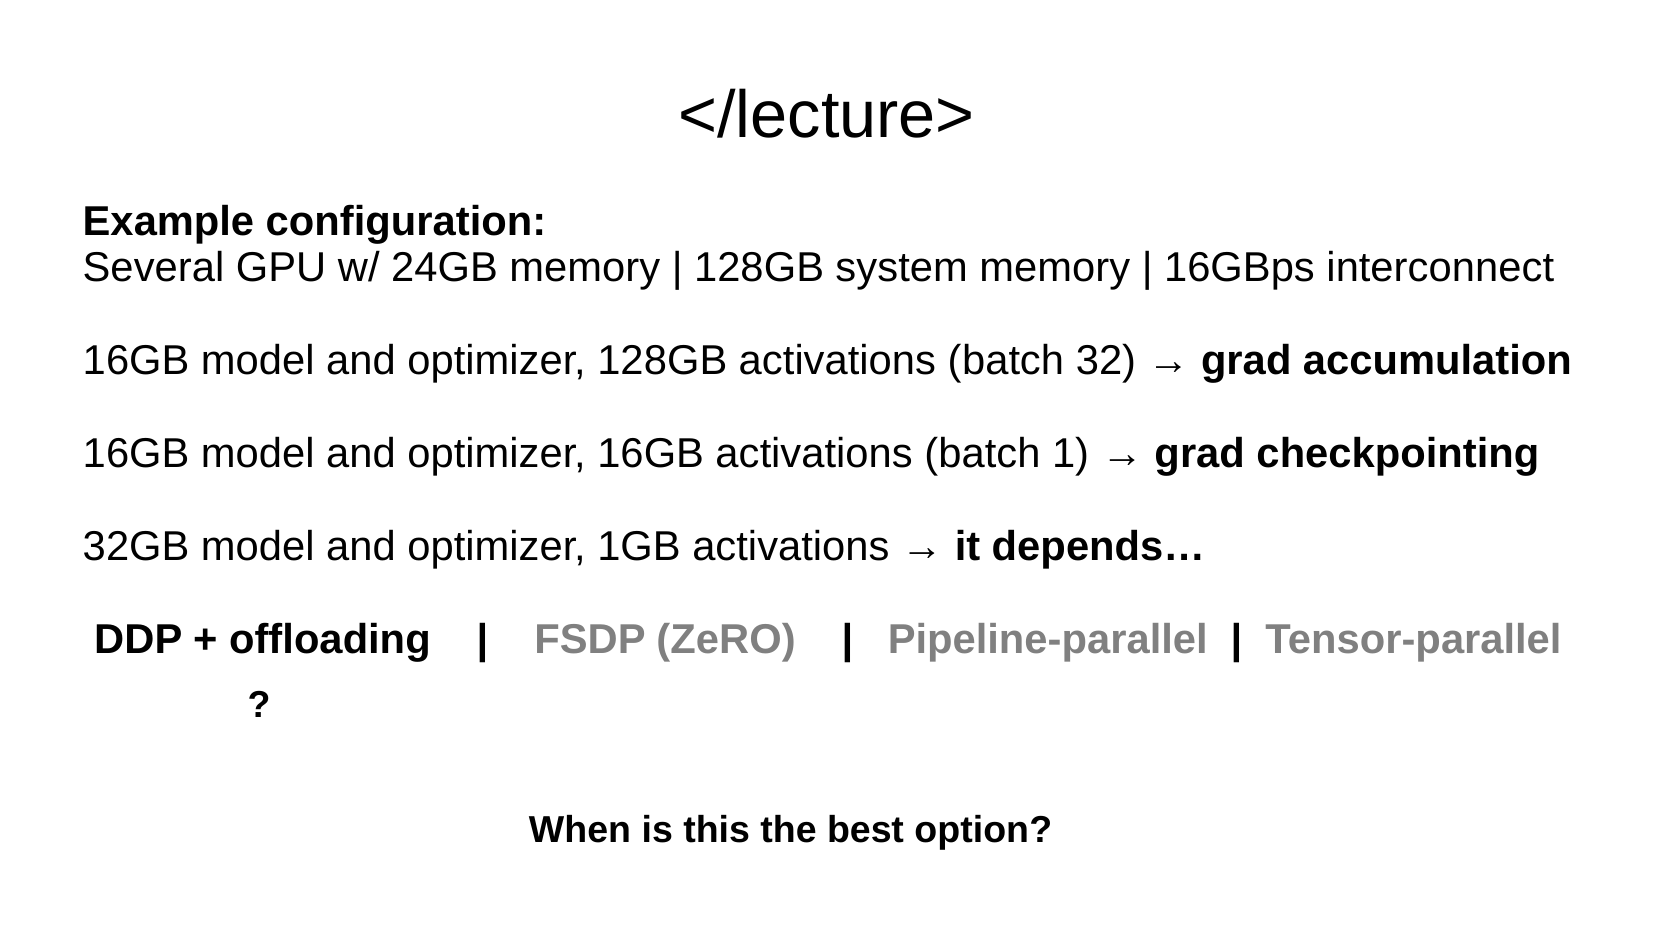

# </lecture>
Example configuration:
Several GPU w/ 24GB memory | 128GB system memory | 16GBps interconnect
16GB model and optimizer, 128GB activations (batch 32) → grad accumulation
16GB model and optimizer, 16GB activations (batch 1) → grad checkpointing
32GB model and optimizer, 1GB activations → it depends…
 DDP + offloading | FSDP (ZeRO) | Pipeline-parallel | Tensor-parallel
?
When is this the best option?